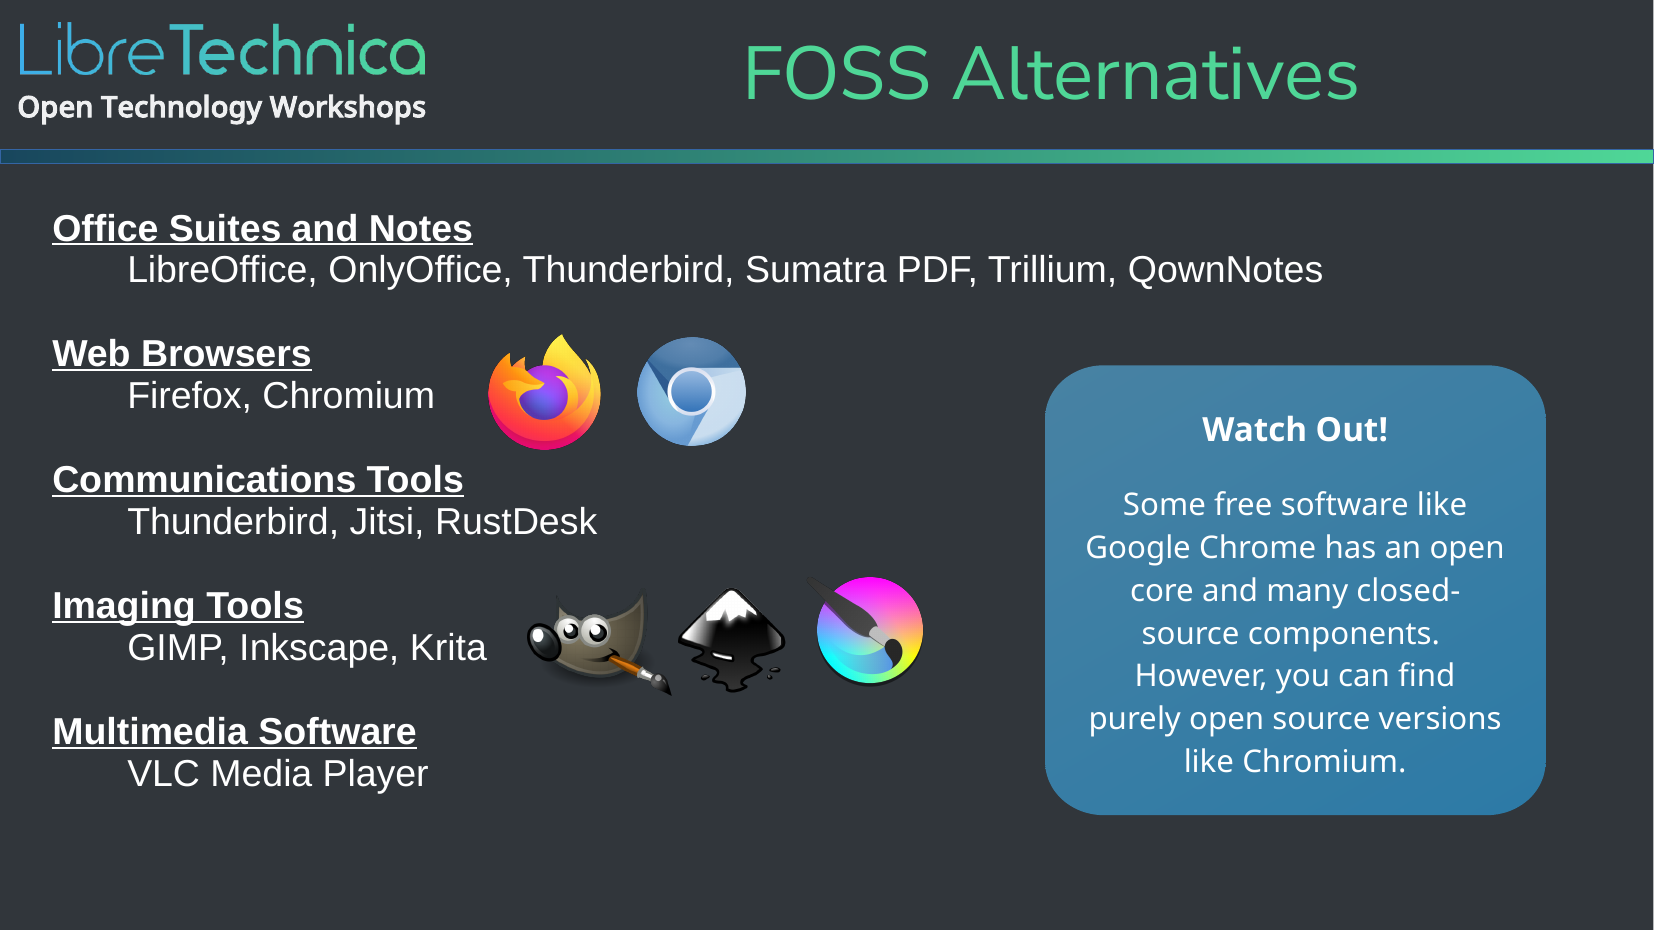

FOSS Alternatives
# Open Technology Workshops
Office Suites and Notes
	LibreOffice, OnlyOffice, Thunderbird, Sumatra PDF, Trillium, QownNotes
Web Browsers
	Firefox, Chromium
Communications Tools
	Thunderbird, Jitsi, RustDesk
Imaging Tools
	GIMP, Inkscape, Krita
Multimedia Software
	VLC Media Player
Watch Out!
Some free software like Google Chrome has an open core and many closed-source components. However, you can find purely open source versions like Chromium.